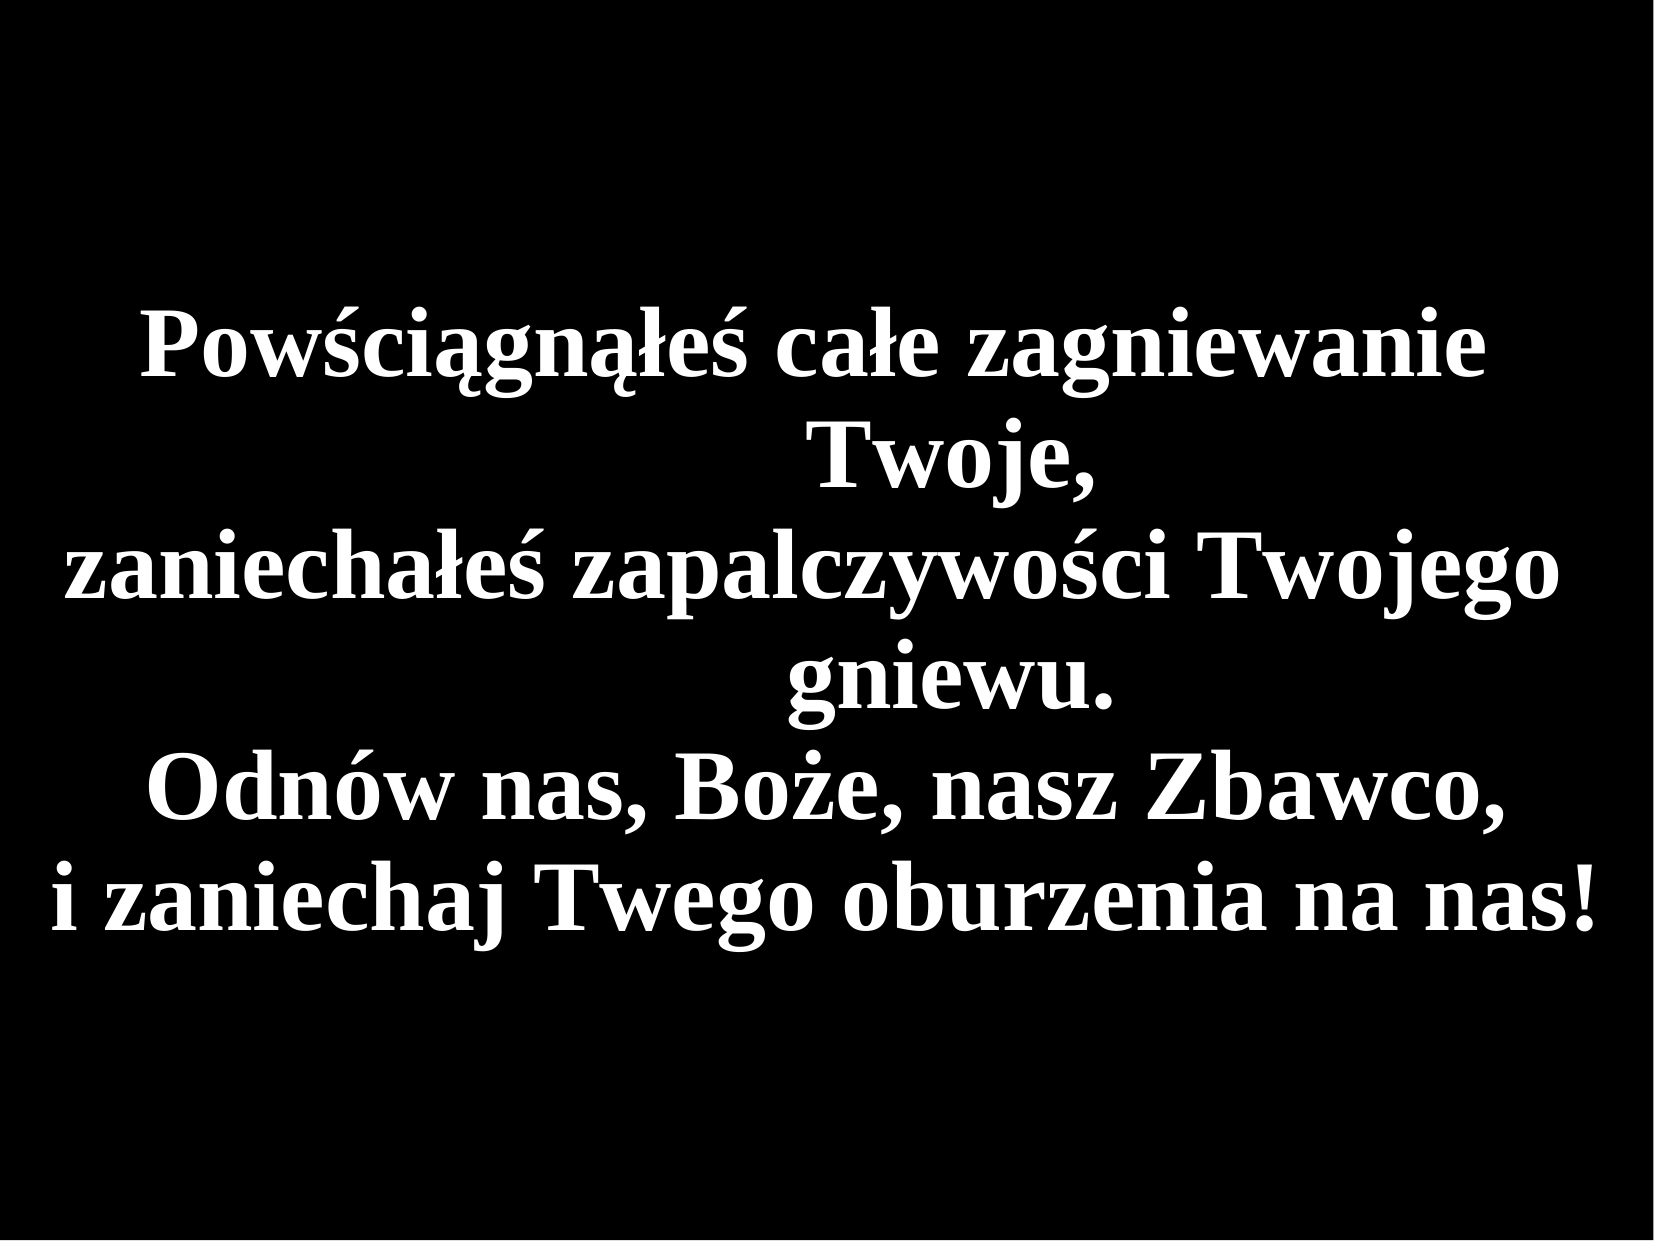

# Powściągnąłeś całe zagniewanie Twoje, zaniechałeś zapalczywości Twojego gniewu. Odnów nas, Boże, nasz Zbawco, i zaniechaj Twego oburzenia na nas!